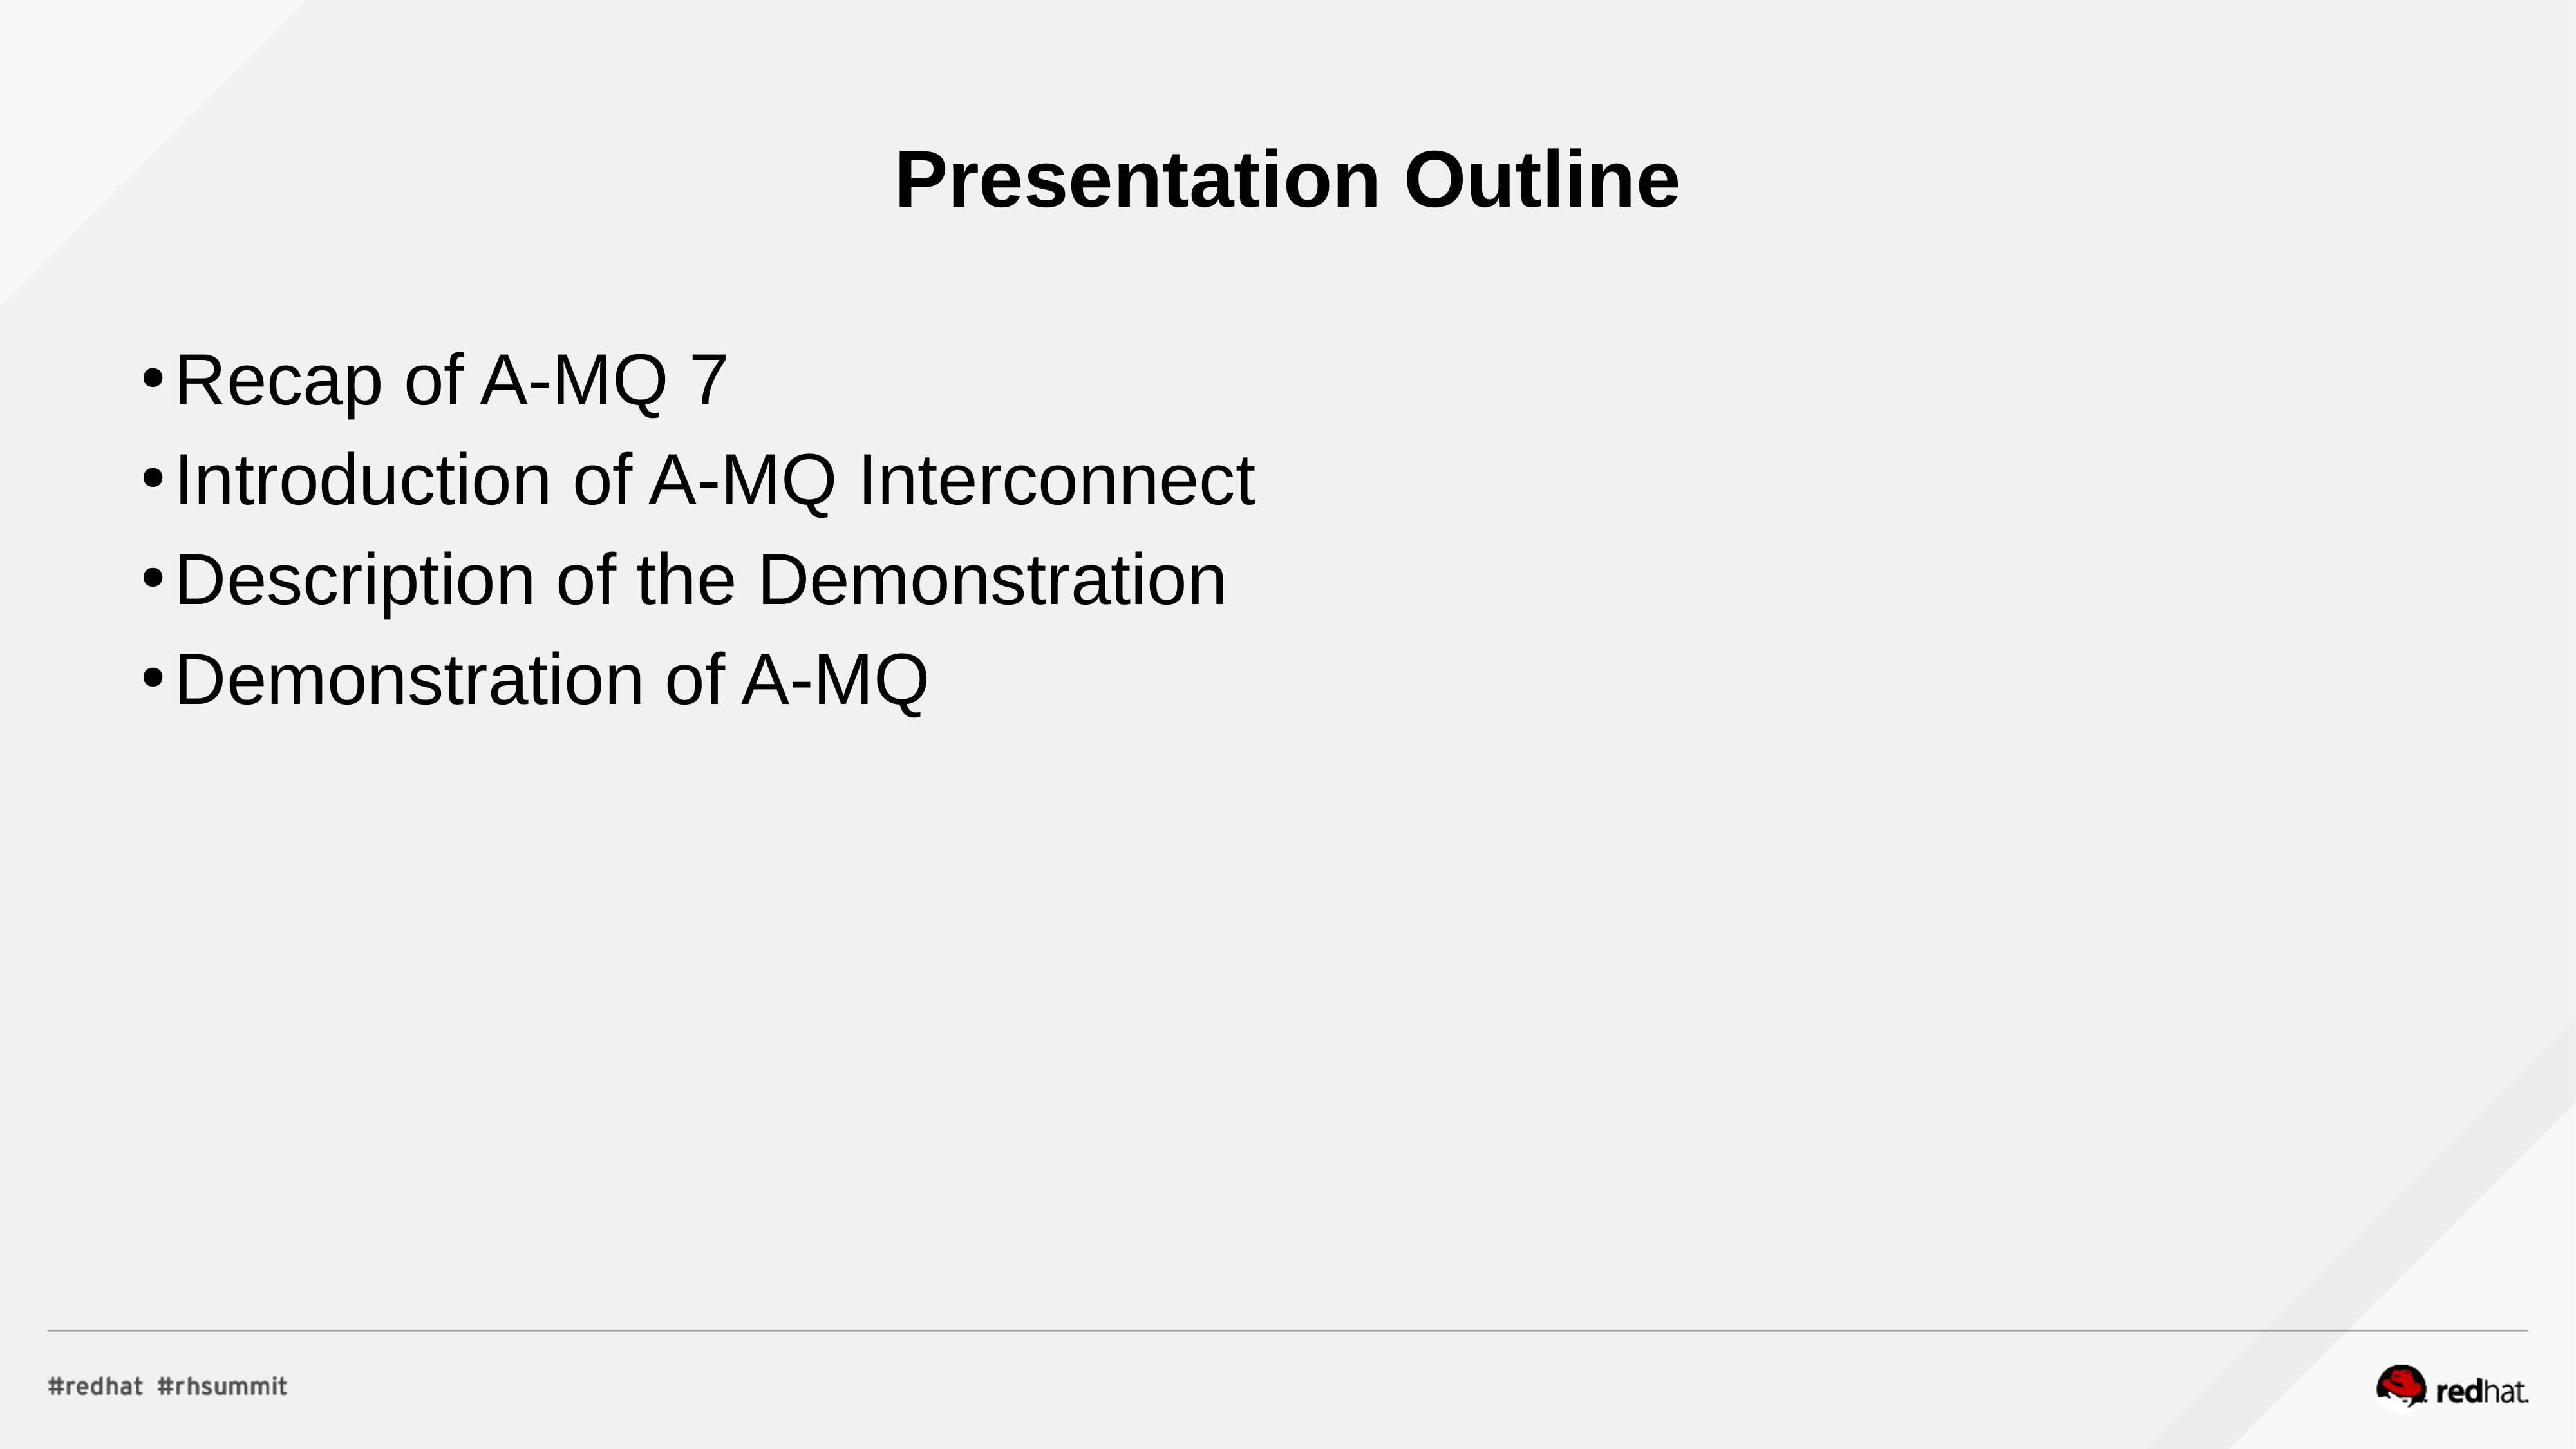

# Presentation Outline
Recap of A-MQ 7
Introduction of A-MQ Interconnect
Description of the Demonstration
Demonstration of A-MQ